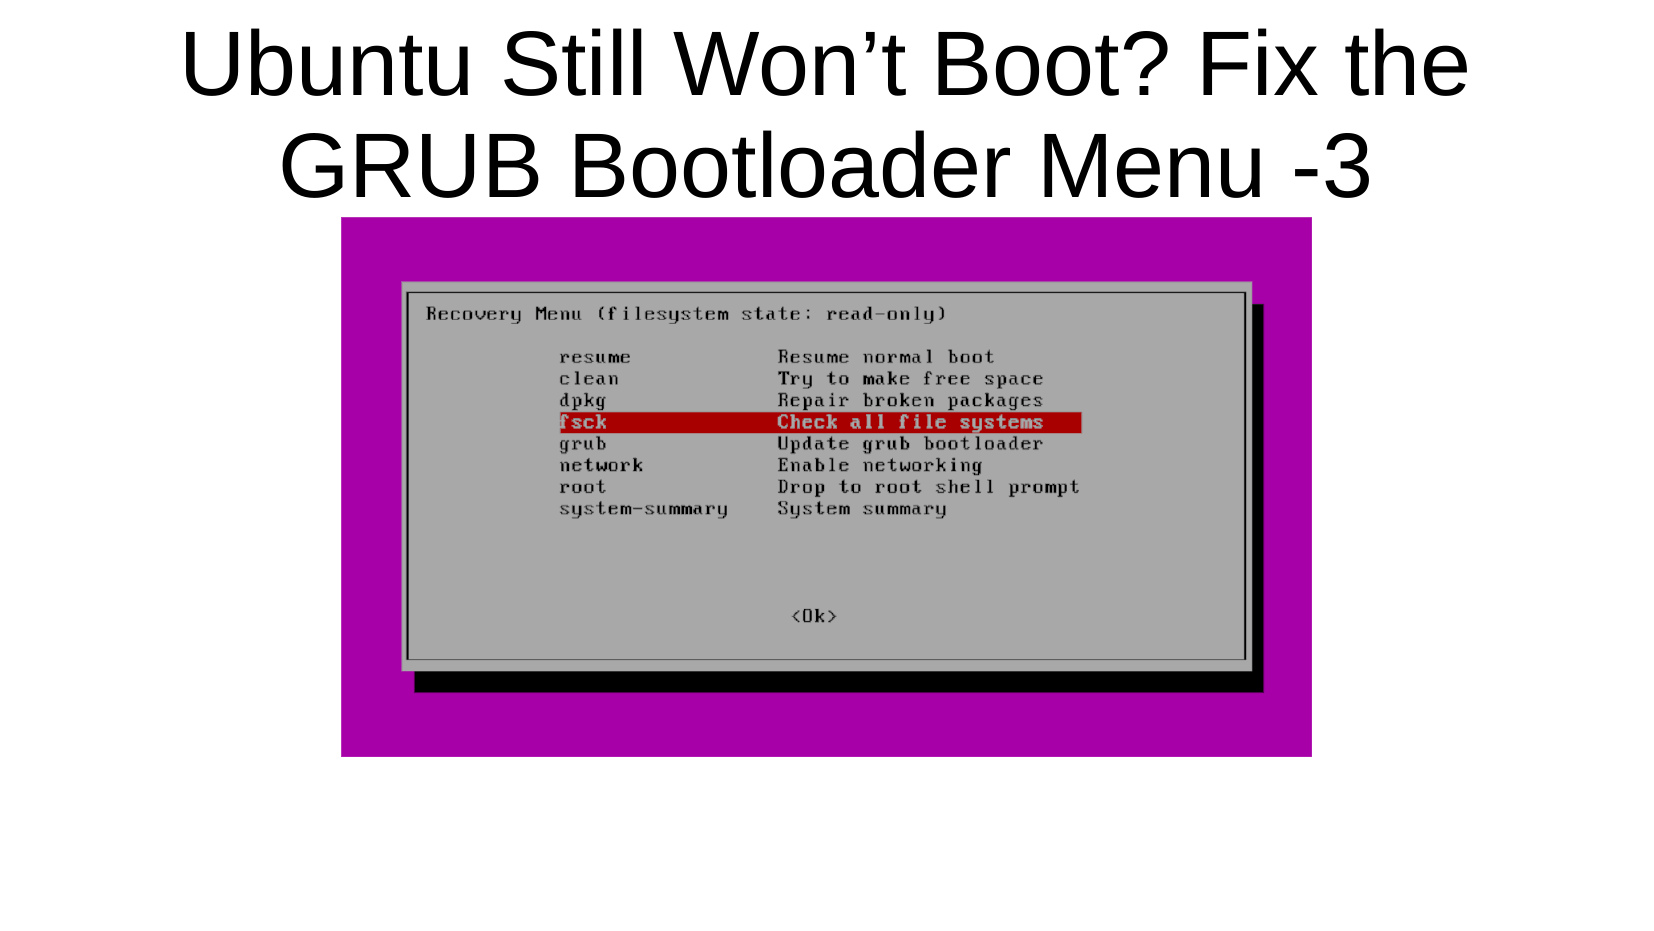

# Ubuntu Still Won’t Boot? Fix the GRUB Bootloader Menu -3